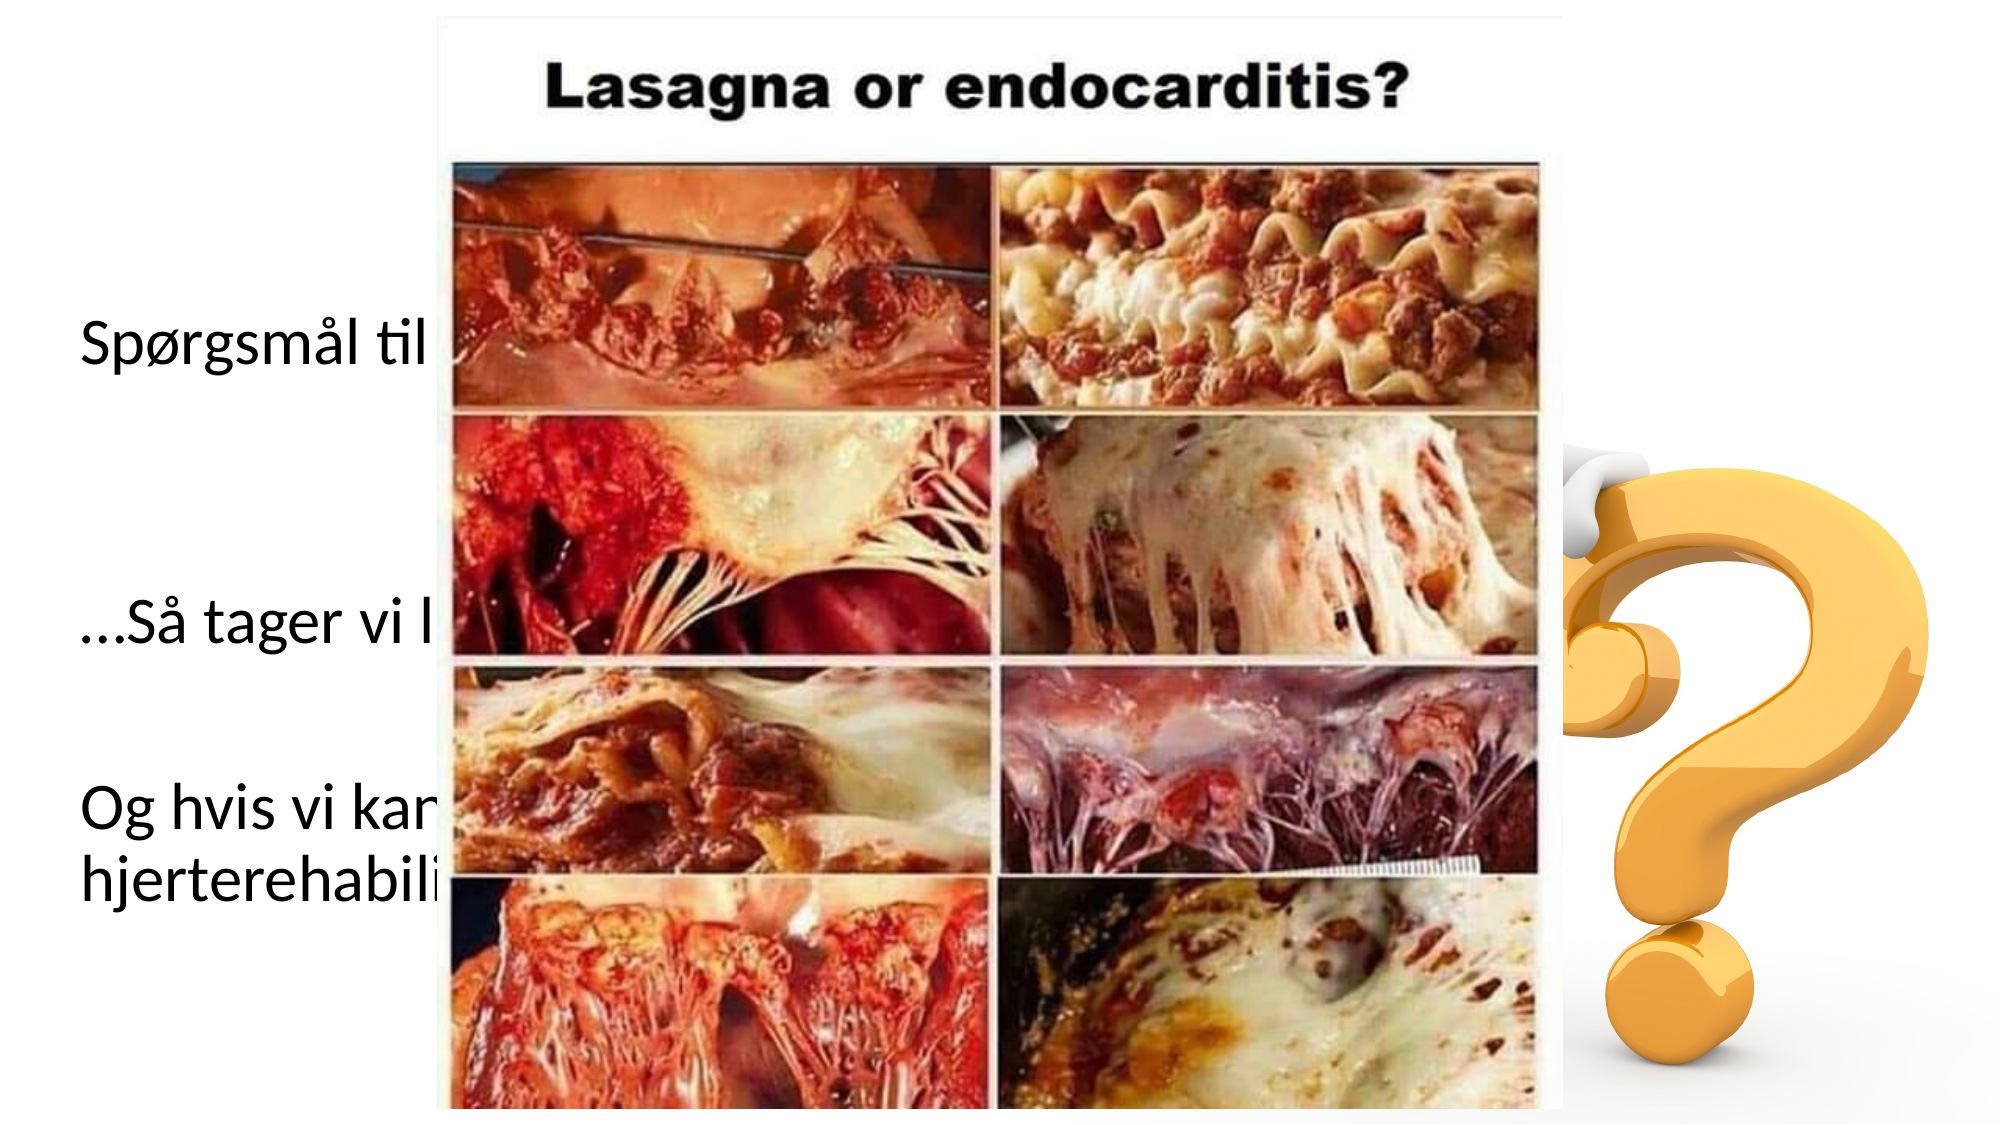

# Spørgsmål til hjerteklapsygdomme?
…Så tager vi lige hurtigt perikardit
Og hvis vi kan nå mere: Lidt om hjerterehabilitering…